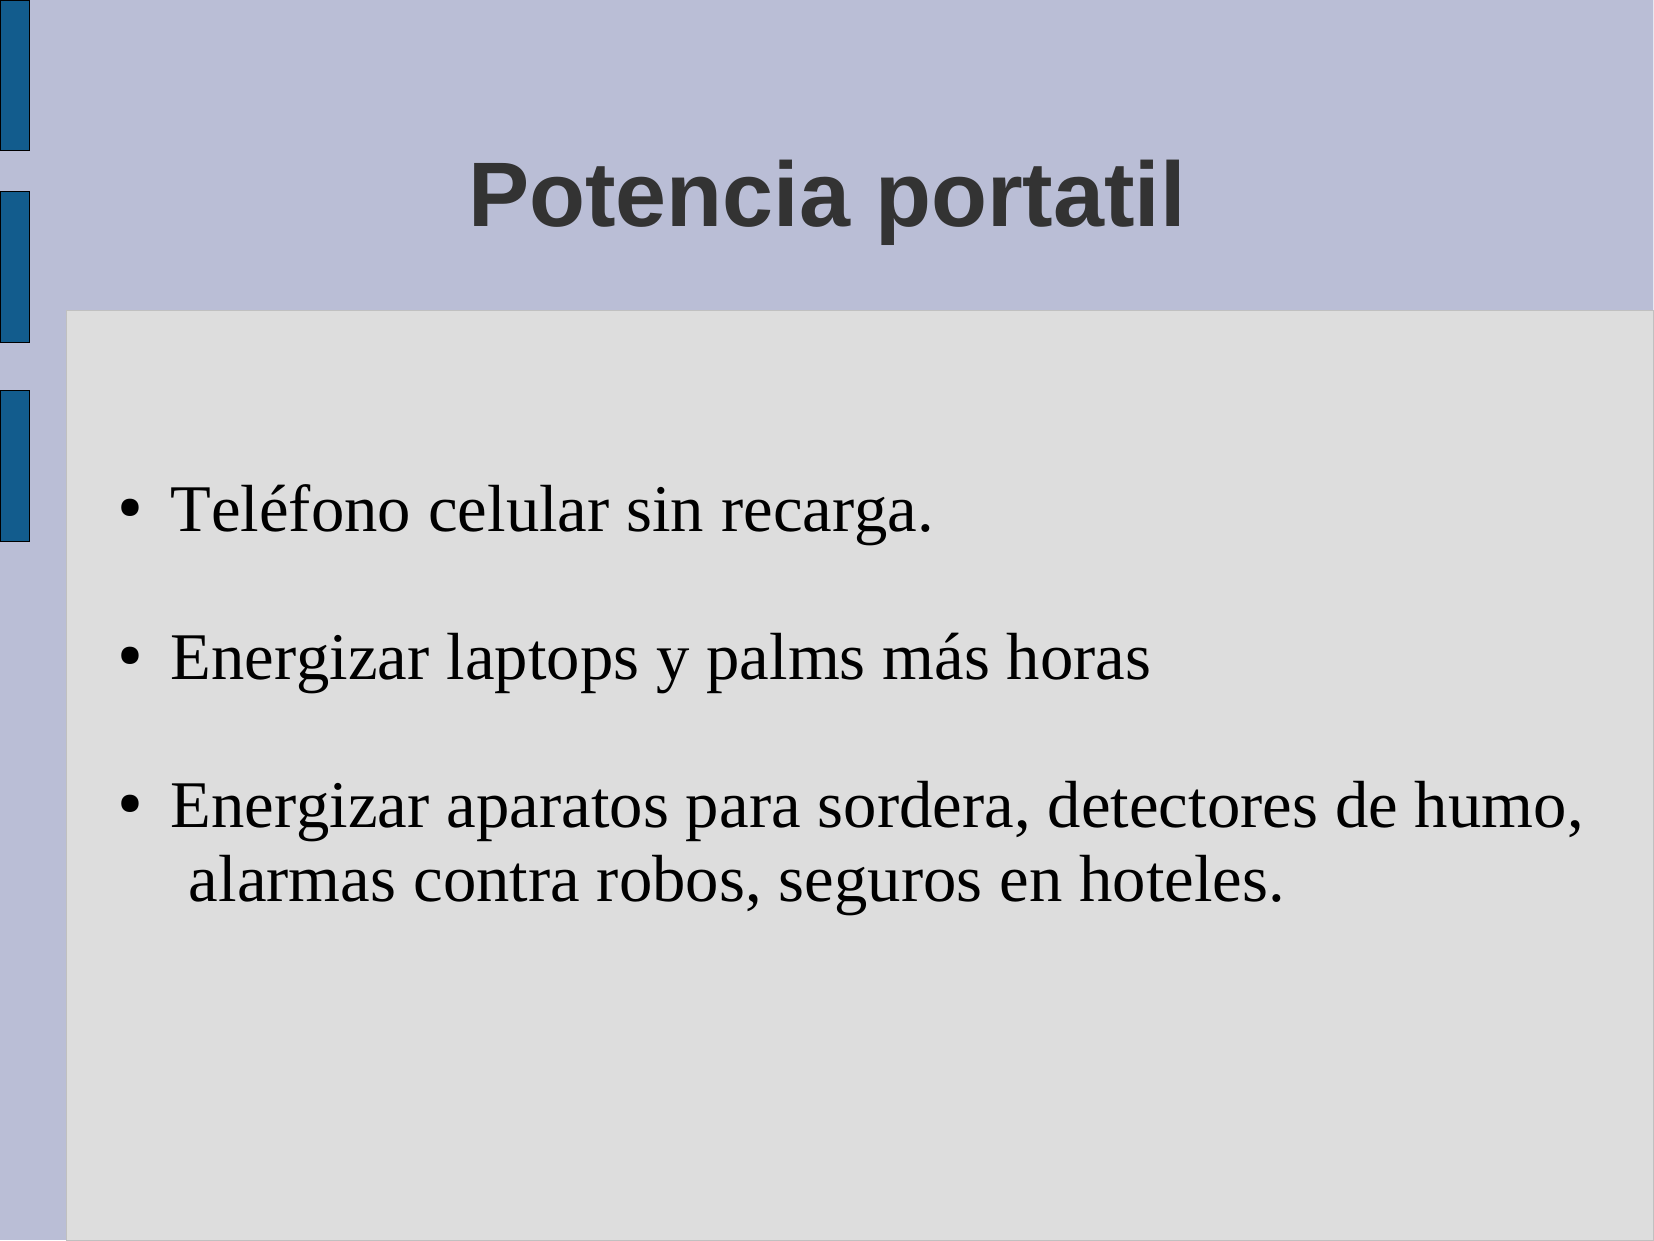

# Potencia portatil
 Teléfono celular sin recarga.
 Energizar laptops y palms más horas
 Energizar aparatos para sordera, detectores de humo, alarmas contra robos, seguros en hoteles.